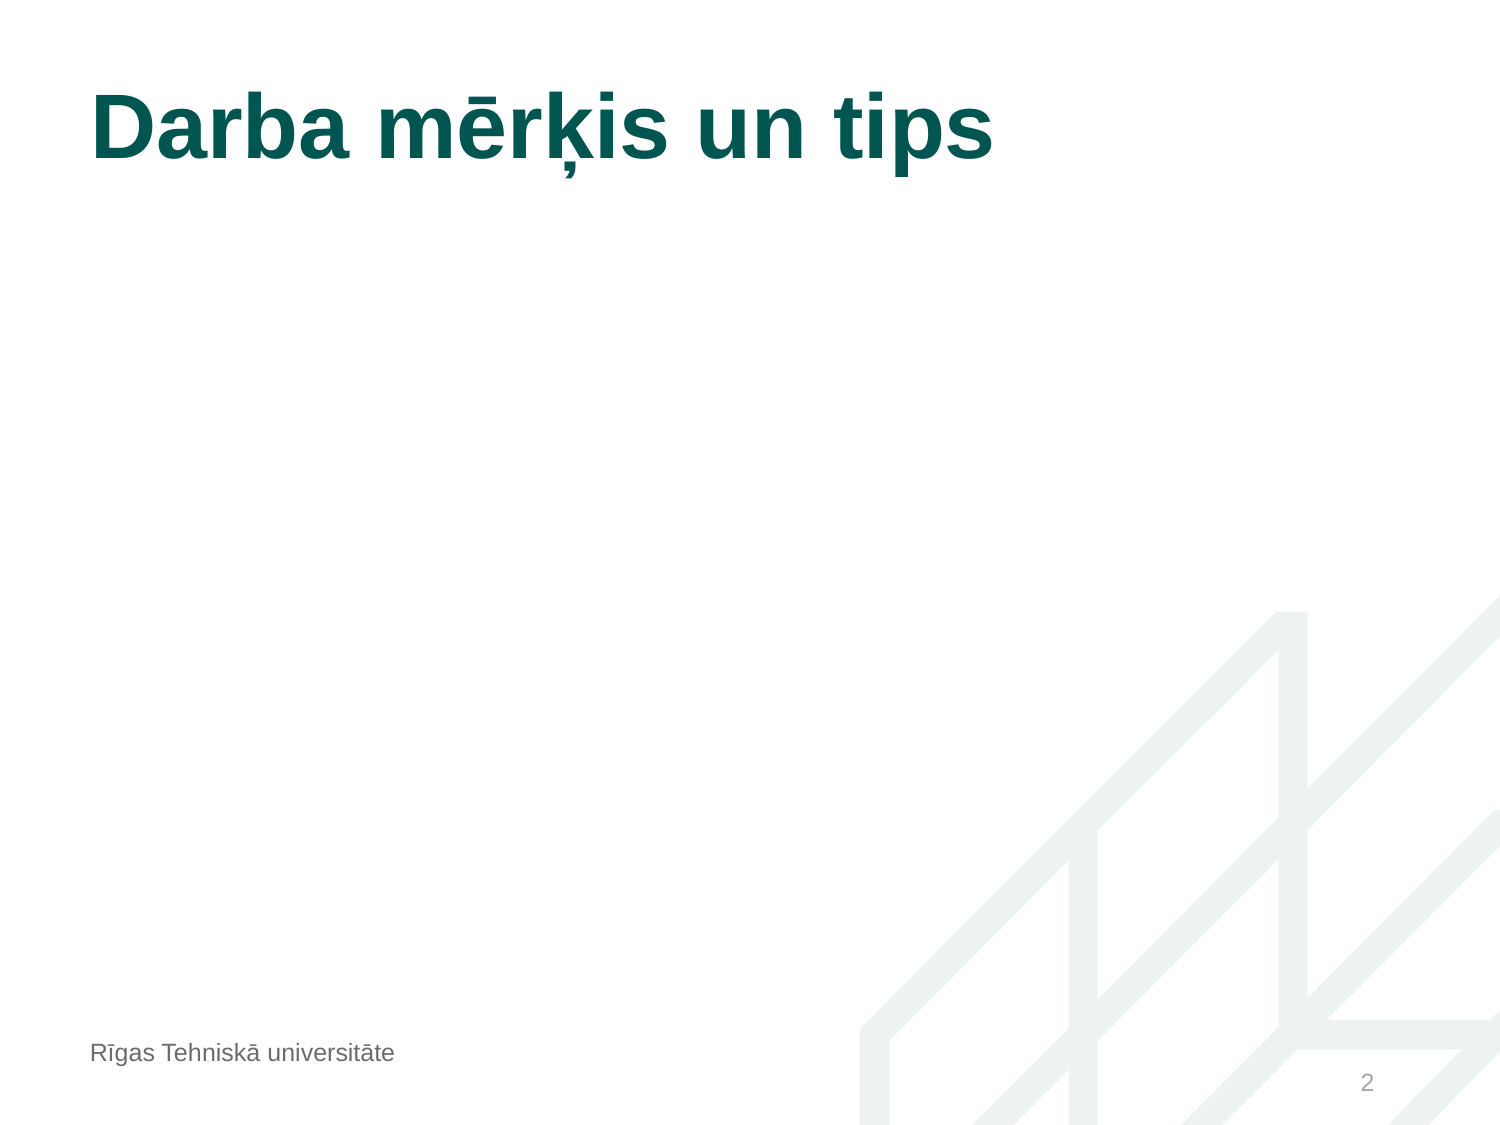

Darba mērķis un tips
#
Rīgas Tehniskā universitāte